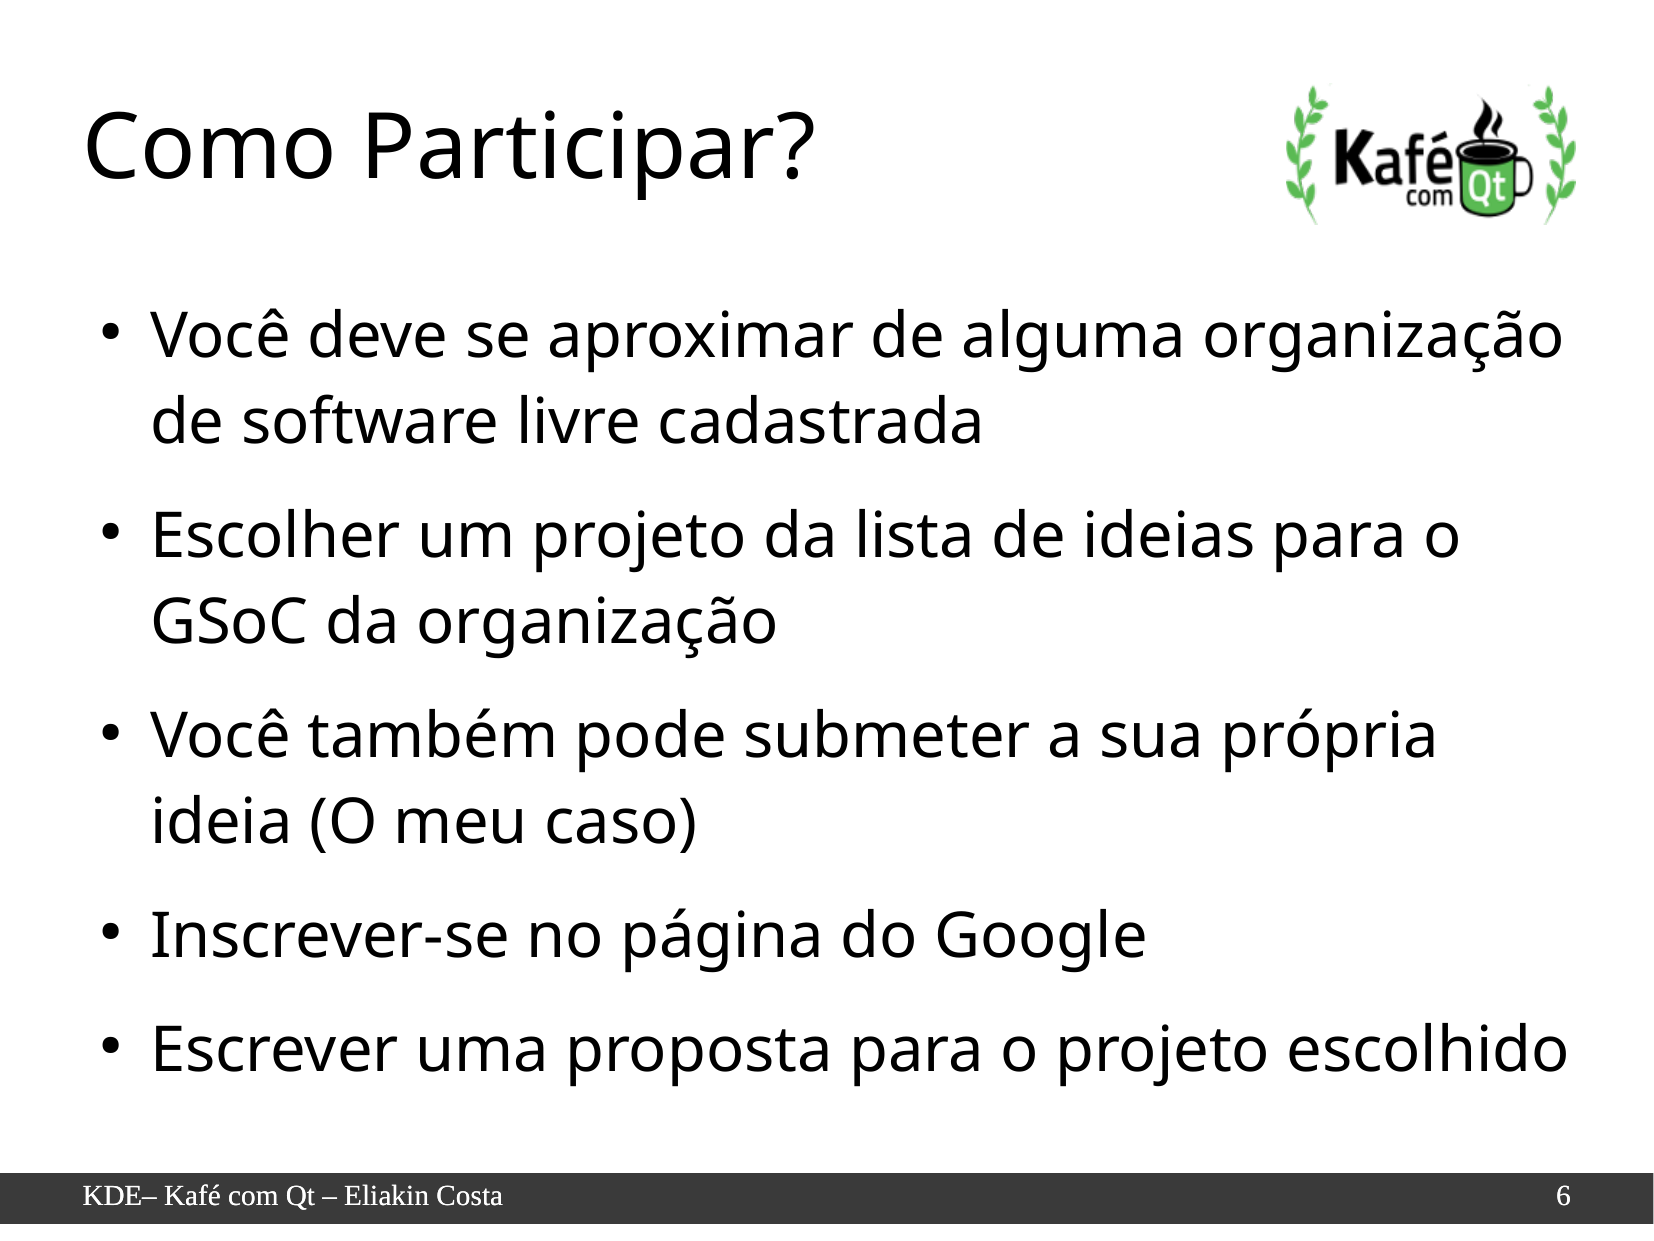

# Como Participar?
Você deve se aproximar de alguma organização de software livre cadastrada
Escolher um projeto da lista de ideias para o GSoC da organização
Você também pode submeter a sua própria ideia (O meu caso)
Inscrever-se no página do Google
Escrever uma proposta para o projeto escolhido